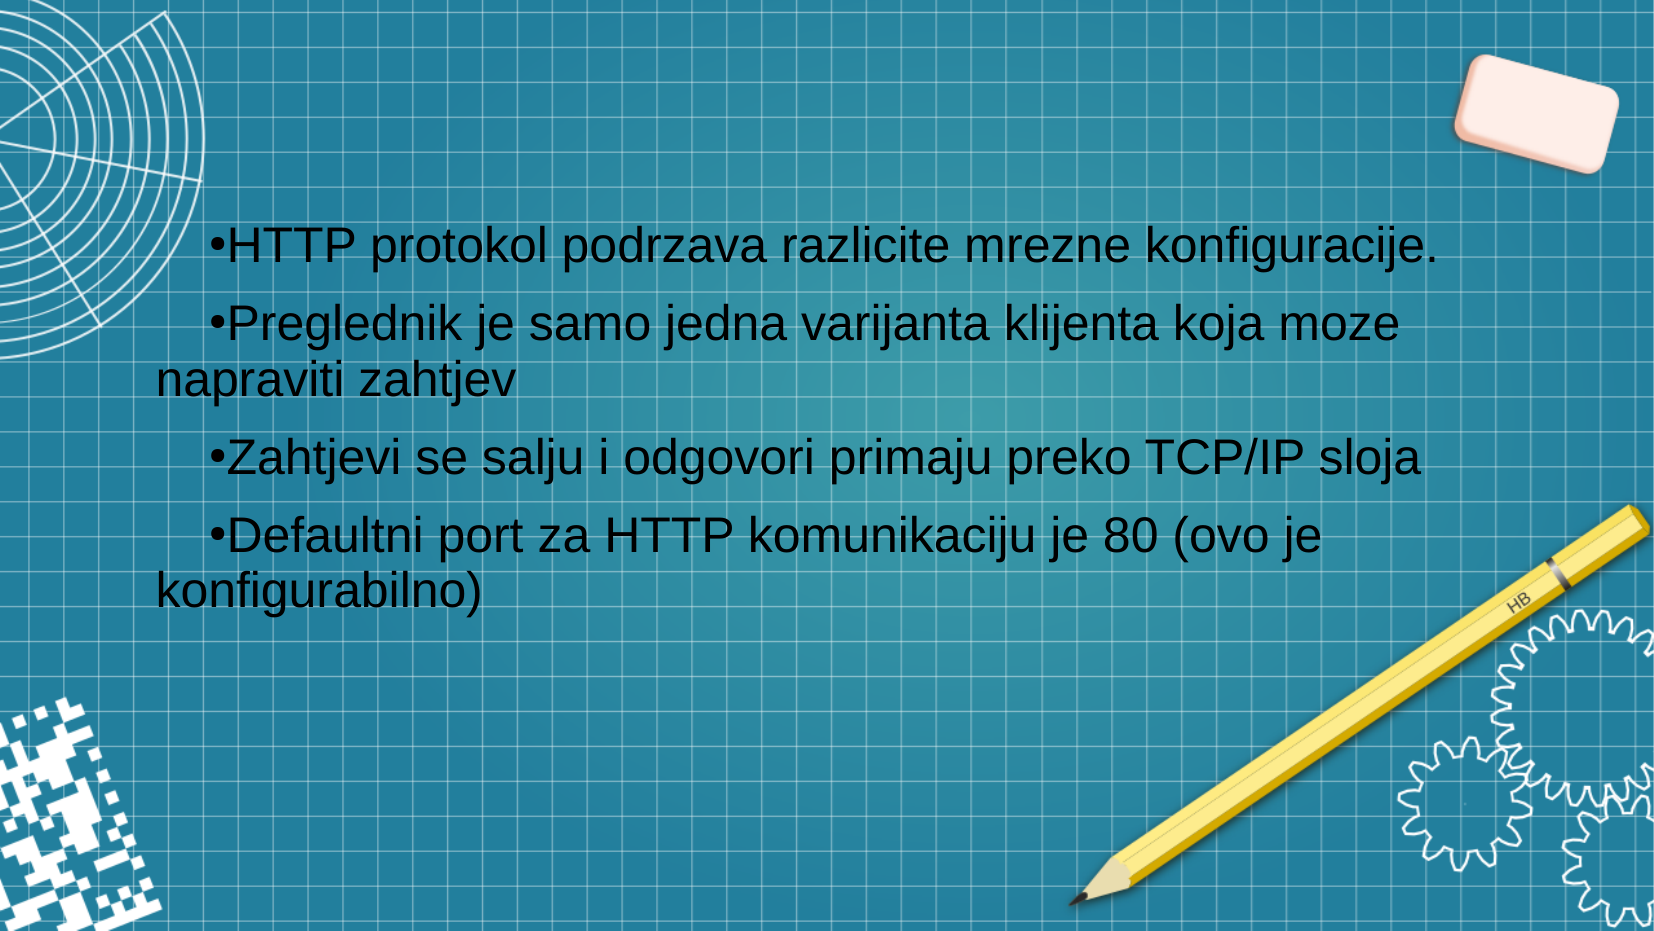

#
HTTP protokol podrzava razlicite mrezne konfiguracije.
Preglednik je samo jedna varijanta klijenta koja moze napraviti zahtjev
Zahtjevi se salju i odgovori primaju preko TCP/IP sloja
Defaultni port za HTTP komunikaciju je 80 (ovo je konfigurabilno)